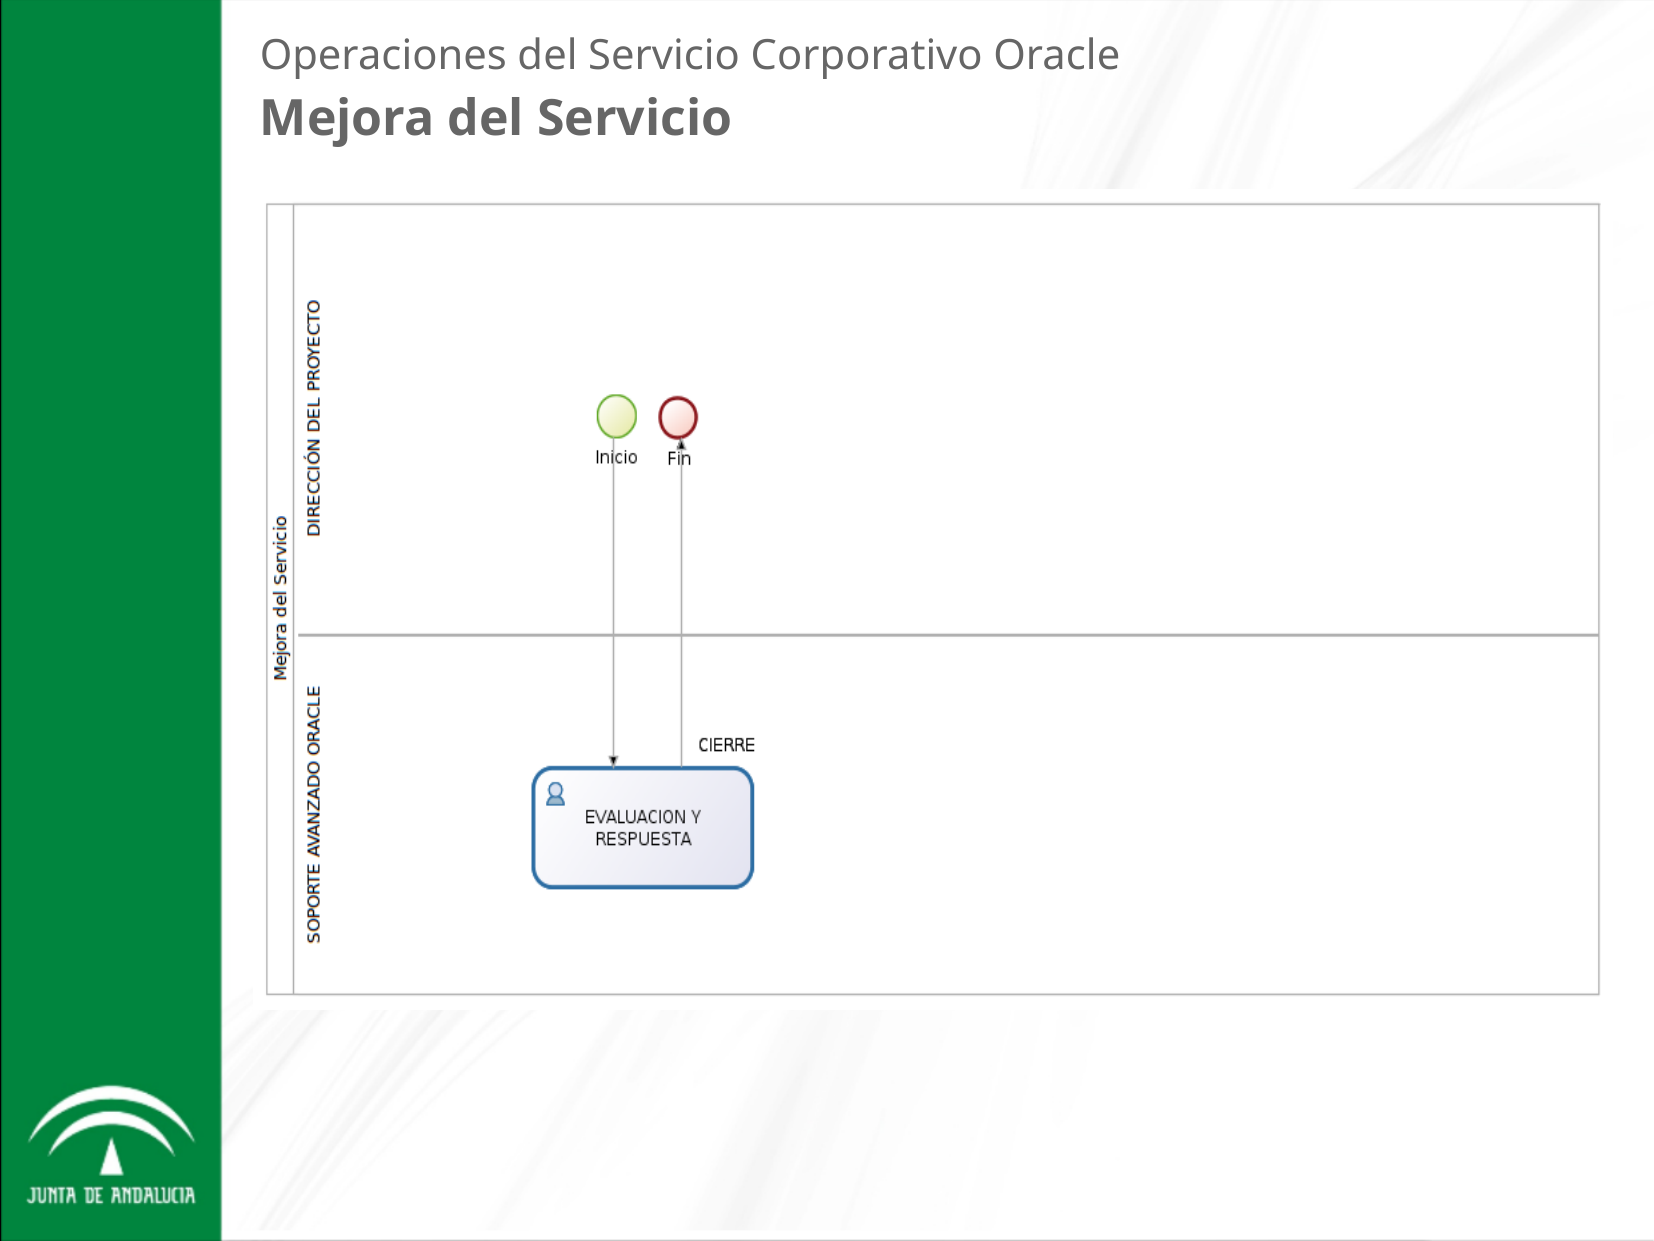

# Operaciones del Servicio Corporativo Oracle Mejora del Servicio